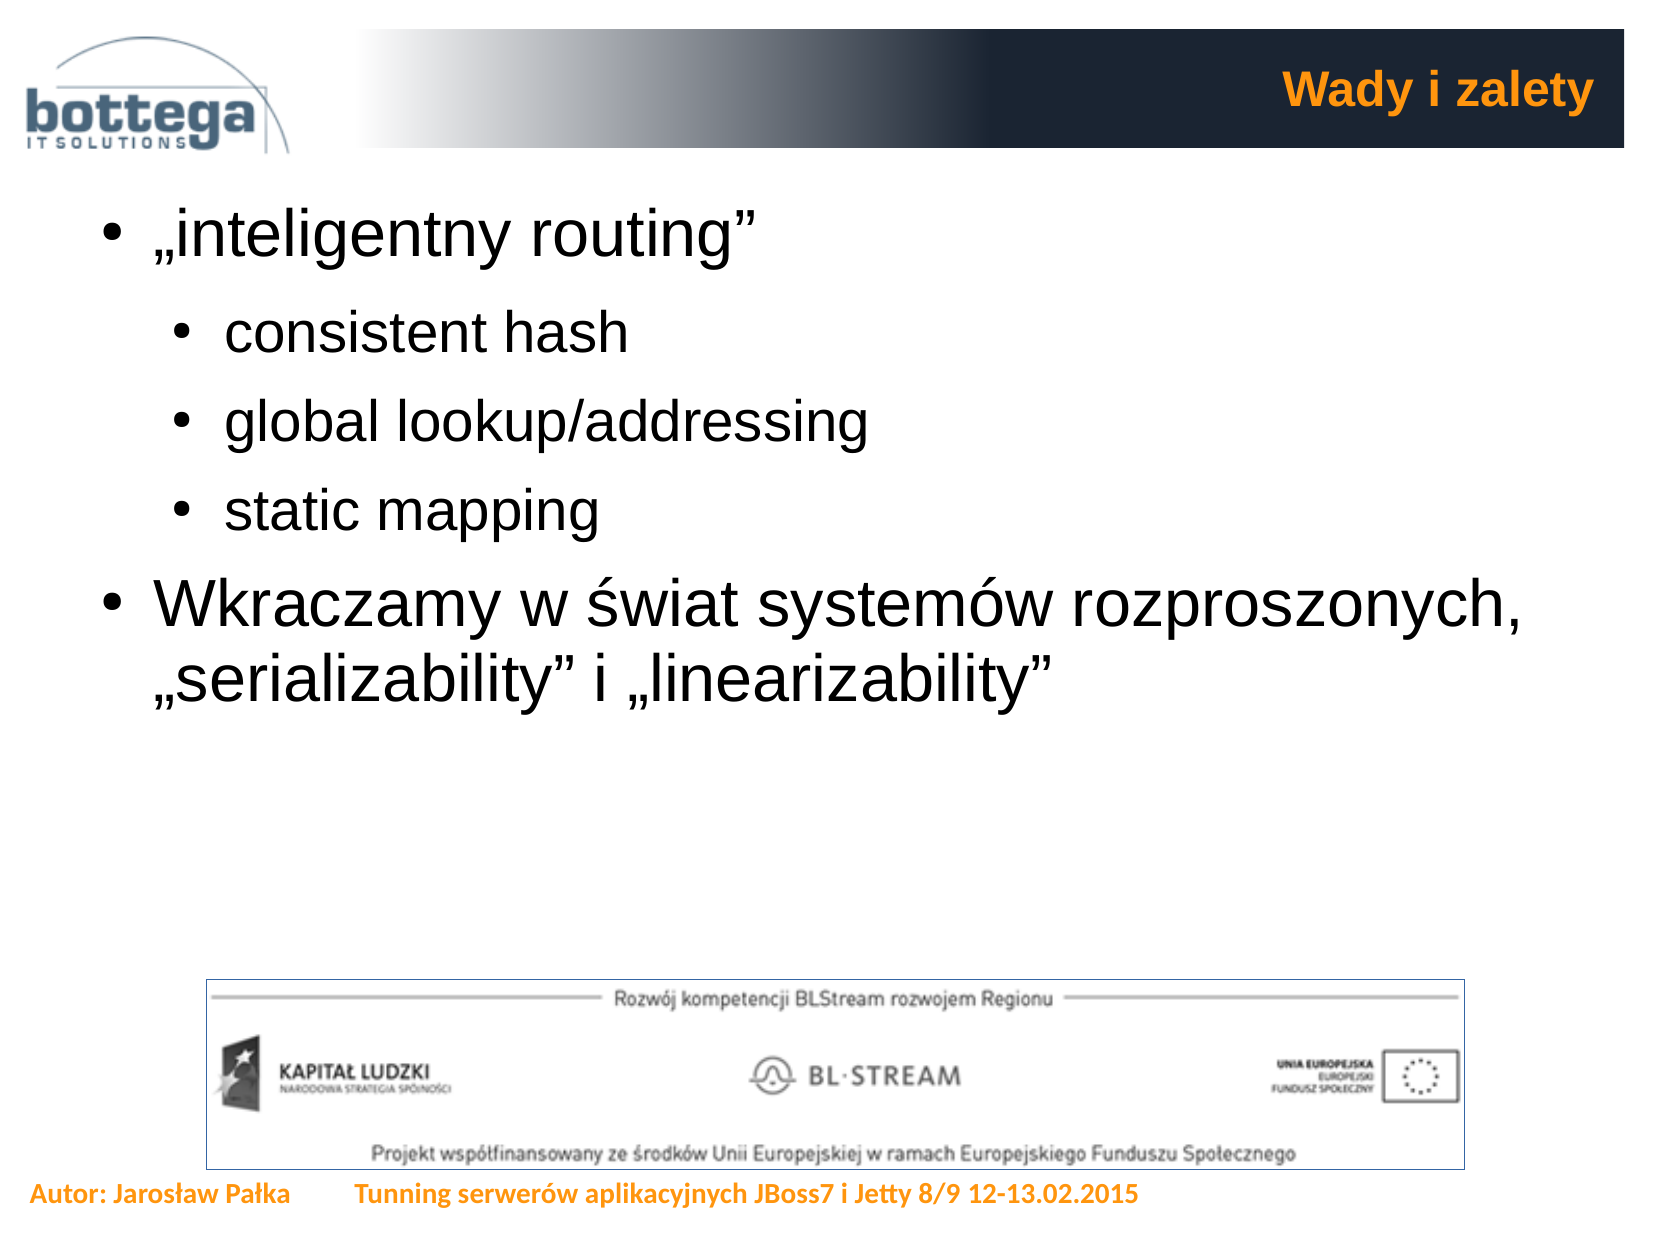

# Wady i zalety
„inteligentny routing”
consistent hash
global lookup/addressing
static mapping
Wkraczamy w świat systemów rozproszonych, „serializability” i „linearizability”